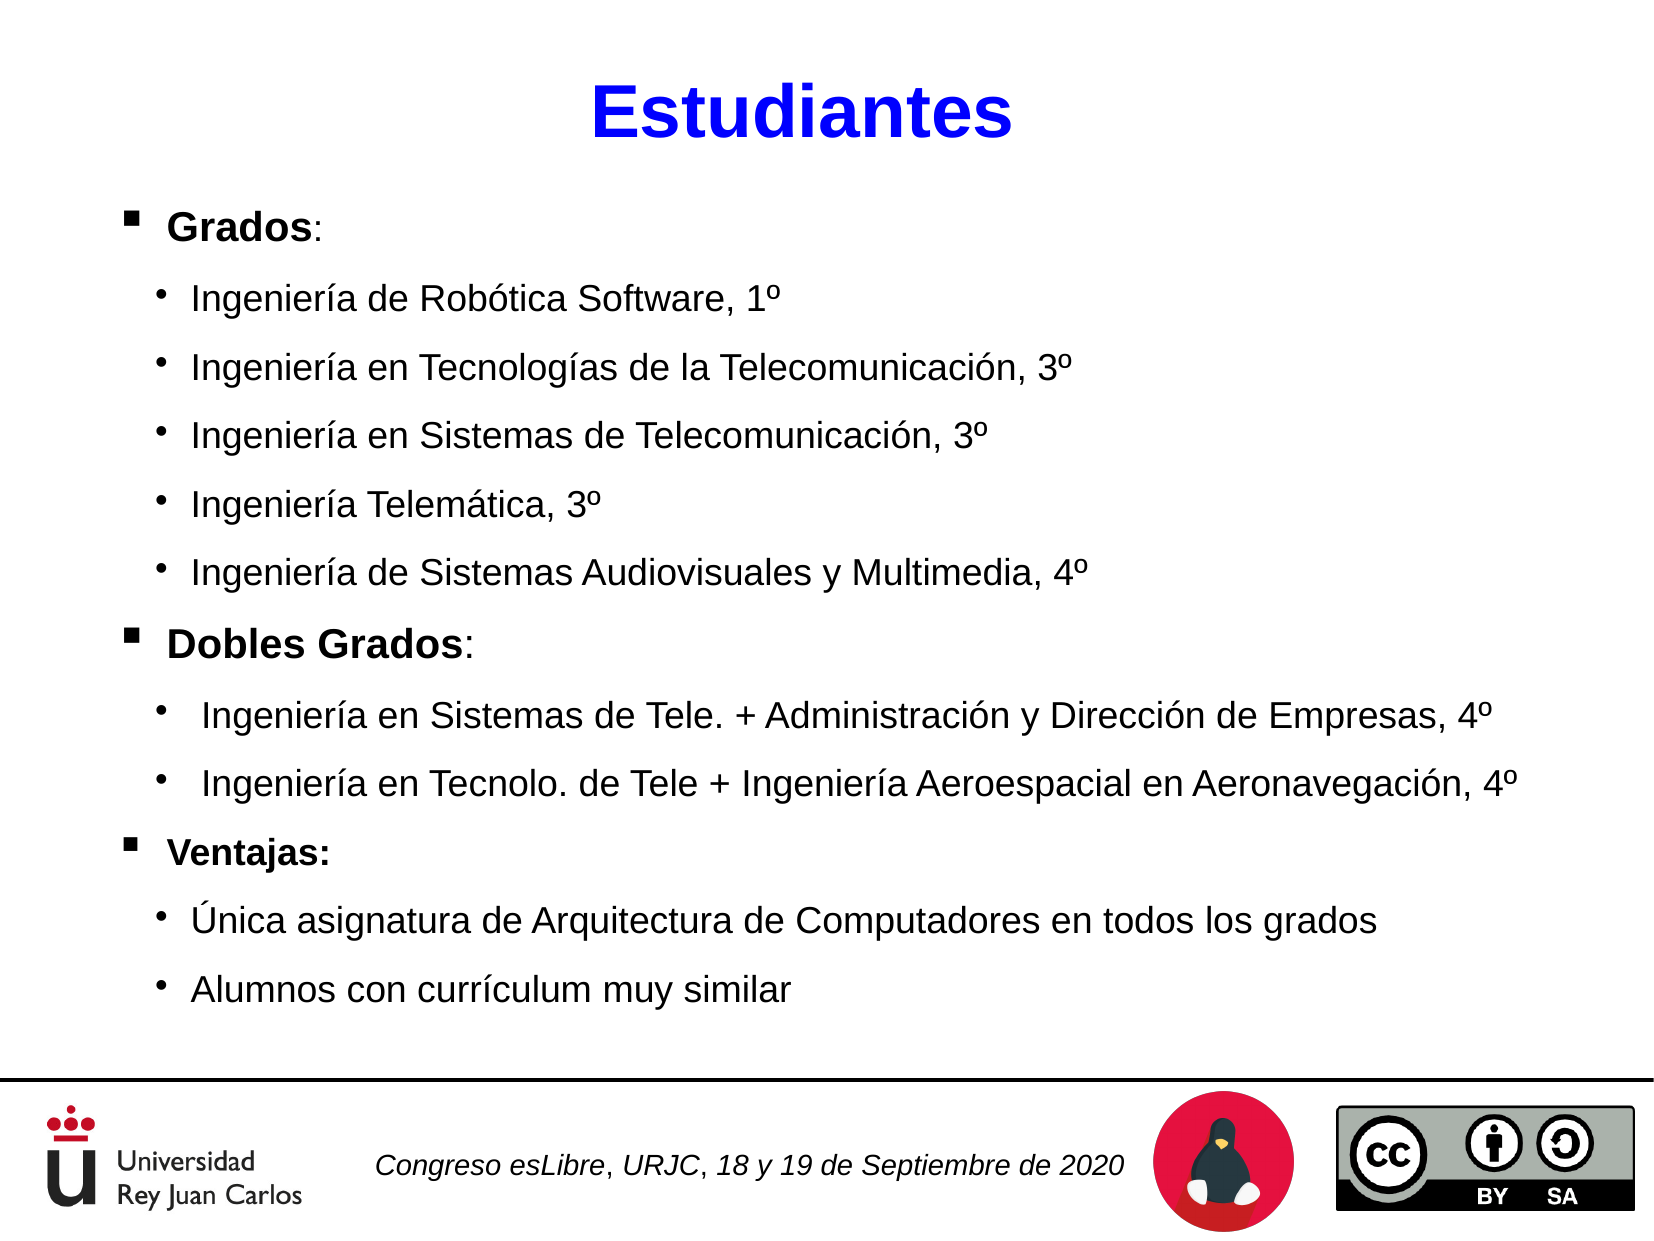

Estudiantes
Grados:
Ingeniería de Robótica Software, 1º
Ingeniería en Tecnologías de la Telecomunicación, 3º
Ingeniería en Sistemas de Telecomunicación, 3º
Ingeniería Telemática, 3º
Ingeniería de Sistemas Audiovisuales y Multimedia, 4º
Dobles Grados:
 Ingeniería en Sistemas de Tele. + Administración y Dirección de Empresas, 4º
 Ingeniería en Tecnolo. de Tele + Ingeniería Aeroespacial en Aeronavegación, 4º
Ventajas:
Única asignatura de Arquitectura de Computadores en todos los grados
Alumnos con currículum muy similar
Congreso esLibre, URJC, 18 y 19 de Septiembre de 2020